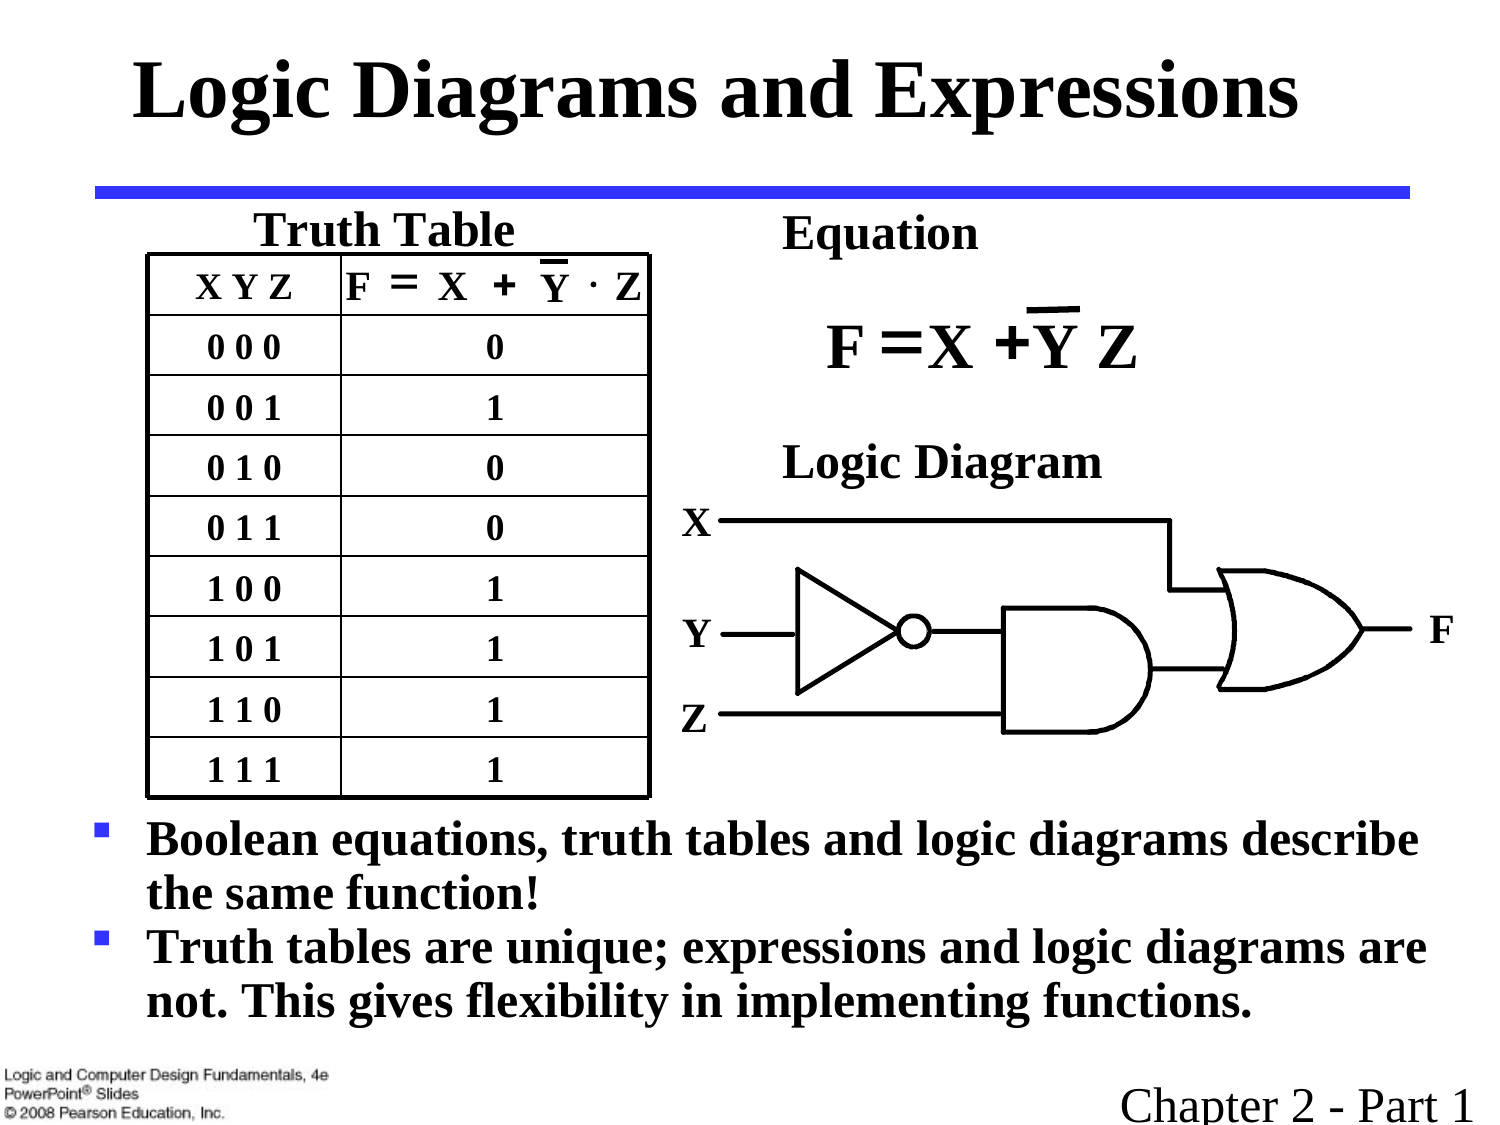

# Logic Diagrams and Expressions
Truth Table

X Y Z
0 0 0
0
0 0 1
1
0 1 0
0
0 1 1
0
1 0 0
1
1 0 1
1
1 1 0
1
1 1 1
1


F
X
Z
Y
Equation


F
X
Y
Z
Logic Diagram
X
F
Y
Z
Boolean equations, truth tables and logic diagrams describe the same function!
Truth tables are unique; expressions and logic diagrams are not. This gives flexibility in implementing functions.
14